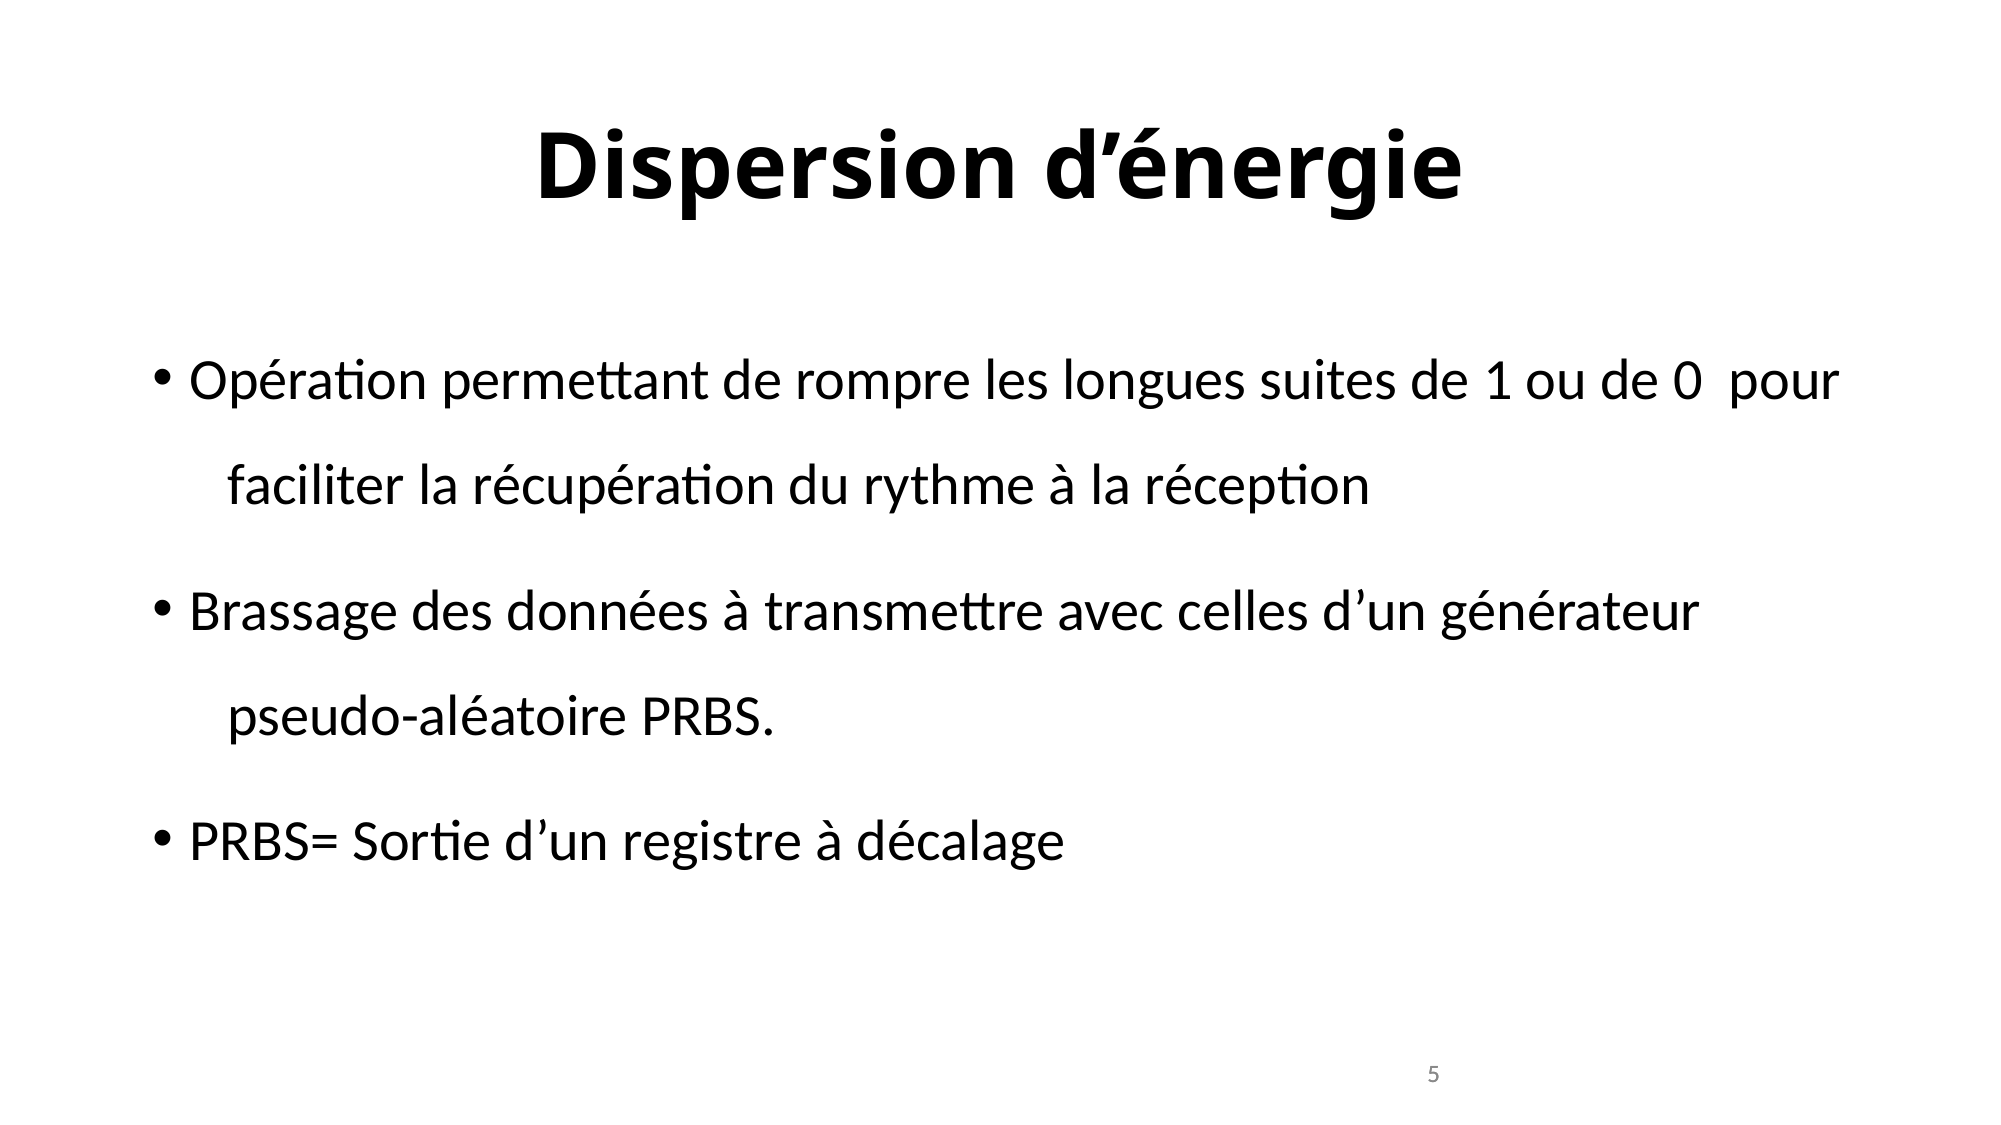

# Dispersion d’énergie
Opération permettant de rompre les longues suites de 1 ou de 0 pour faciliter la récupération du rythme à la réception
Brassage des données à transmettre avec celles d’un générateur pseudo-aléatoire PRBS.
PRBS= Sortie d’un registre à décalage
5
5